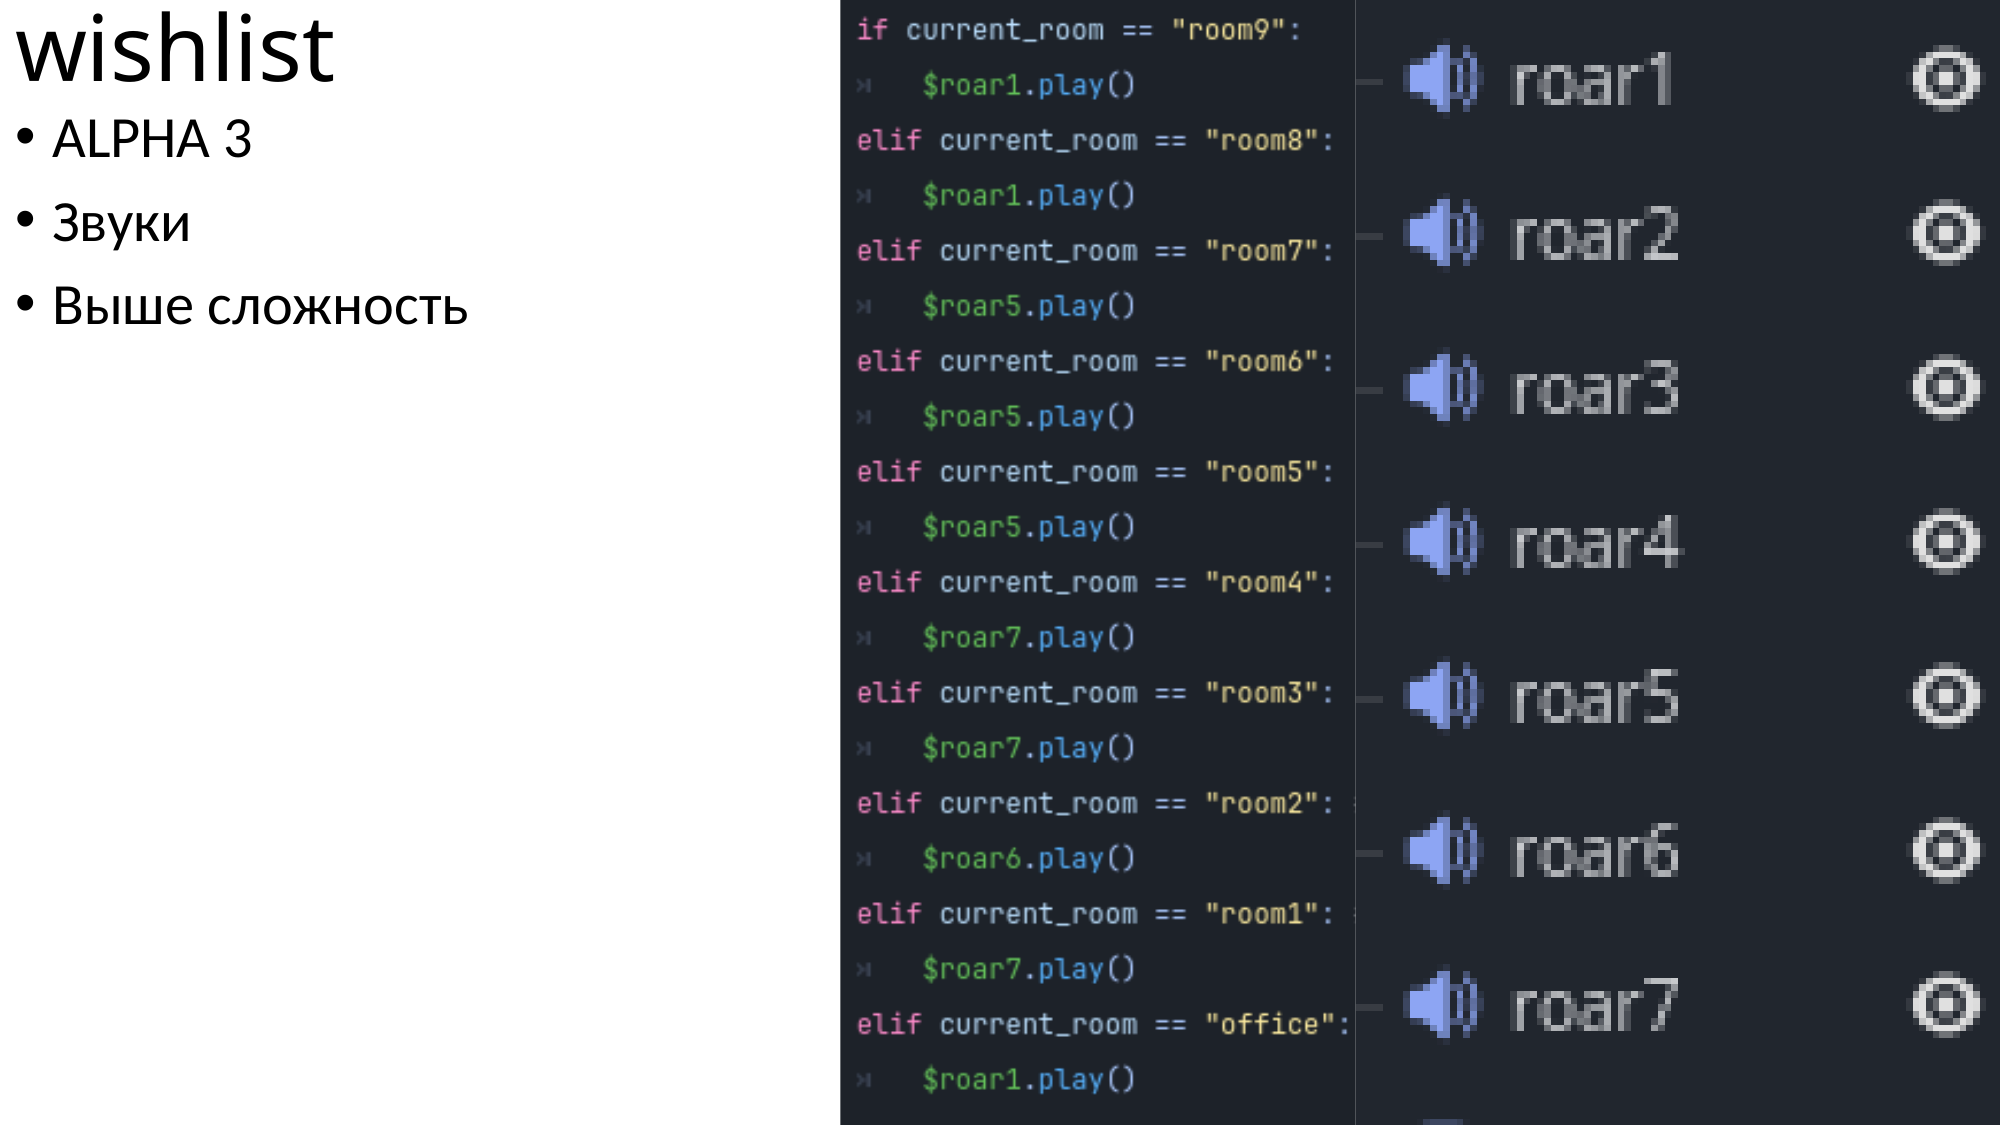

# wishlist
ALPHA 3
Звуки
Выше сложность